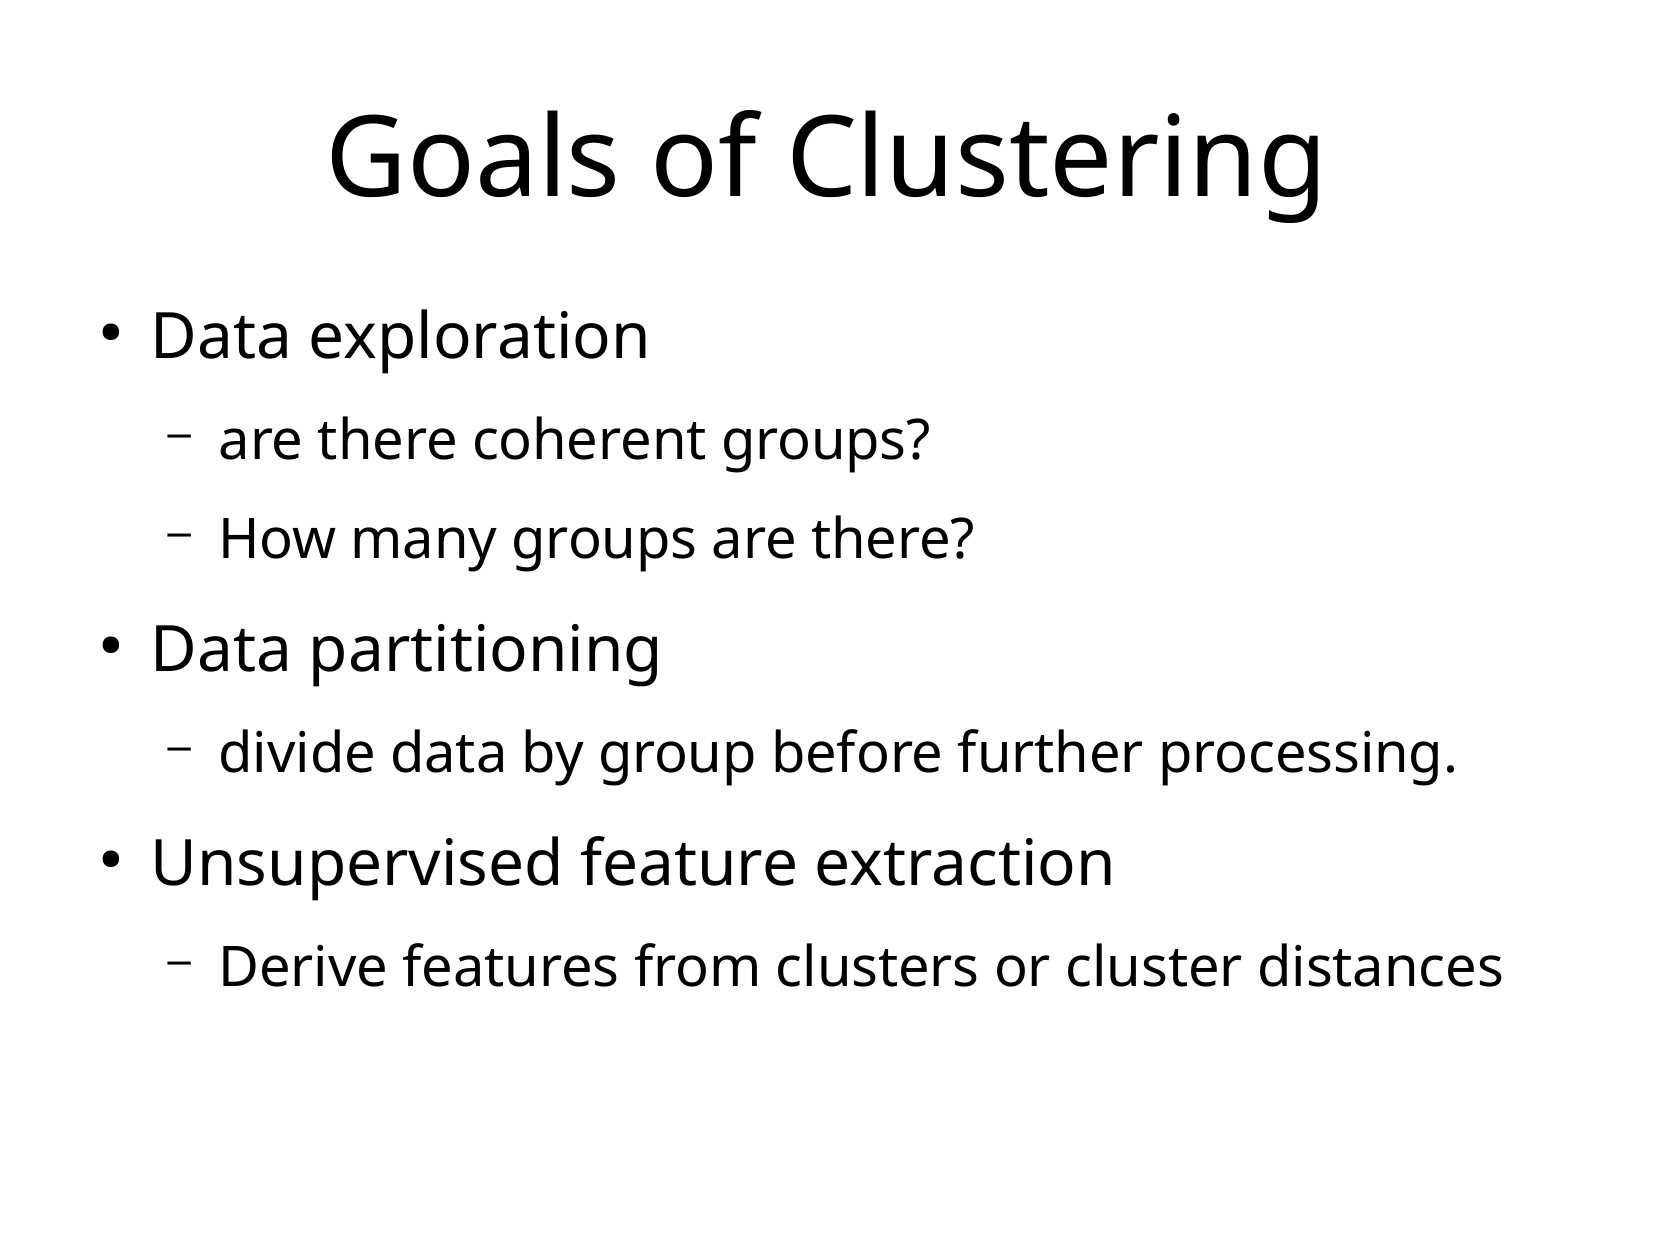

# Goals of Clustering
Data exploration
are there coherent groups?
How many groups are there?
Data partitioning
divide data by group before further processing.
Unsupervised feature extraction
Derive features from clusters or cluster distances